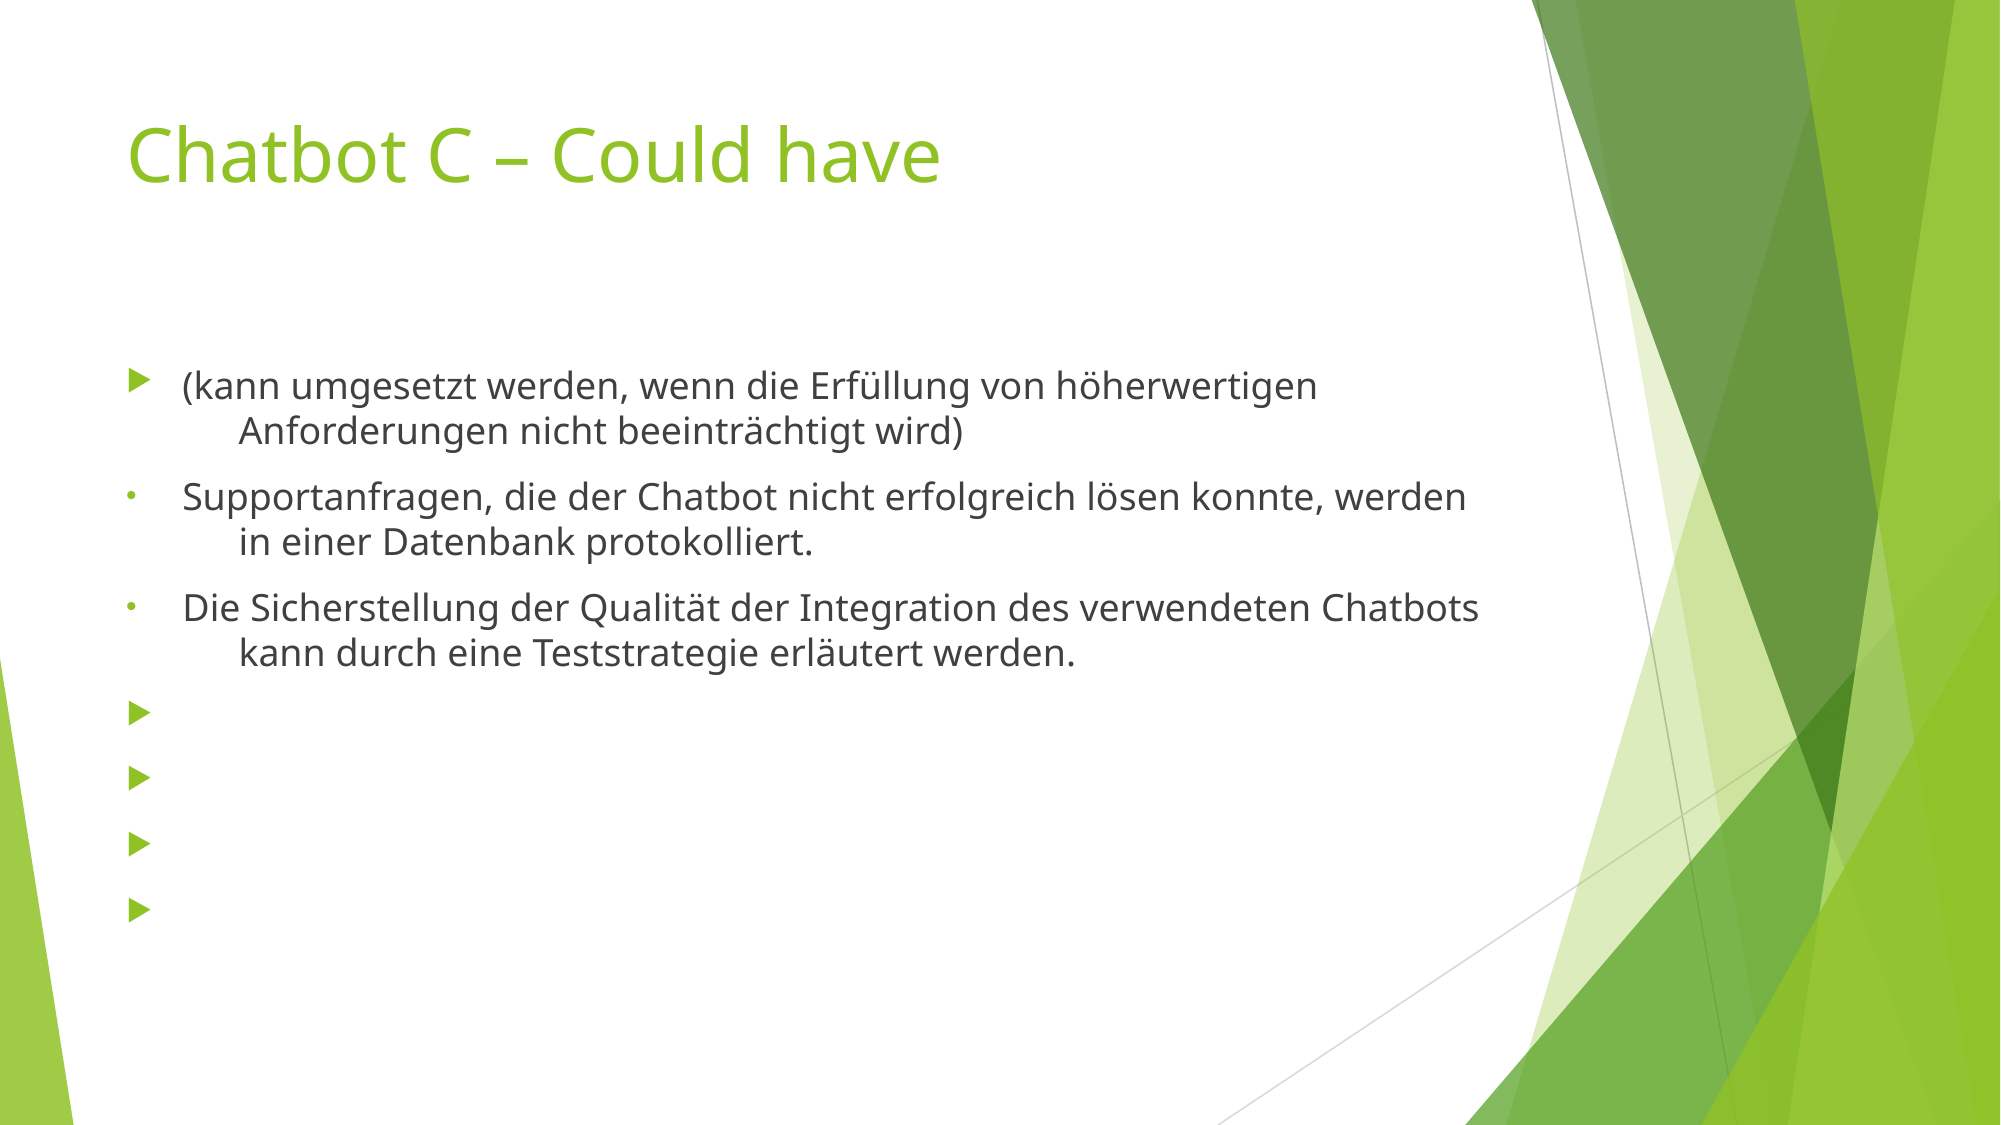

# Chatbot C – Could have
(kann umgesetzt werden, wenn die Erfüllung von höherwertigen Anforderungen nicht beeinträchtigt wird)
Supportanfragen, die der Chatbot nicht erfolgreich lösen konnte, werden in einer Datenbank protokolliert.
Die Sicherstellung der Qualität der Integration des verwendeten Chatbots kann durch eine Teststrategie erläutert werden.